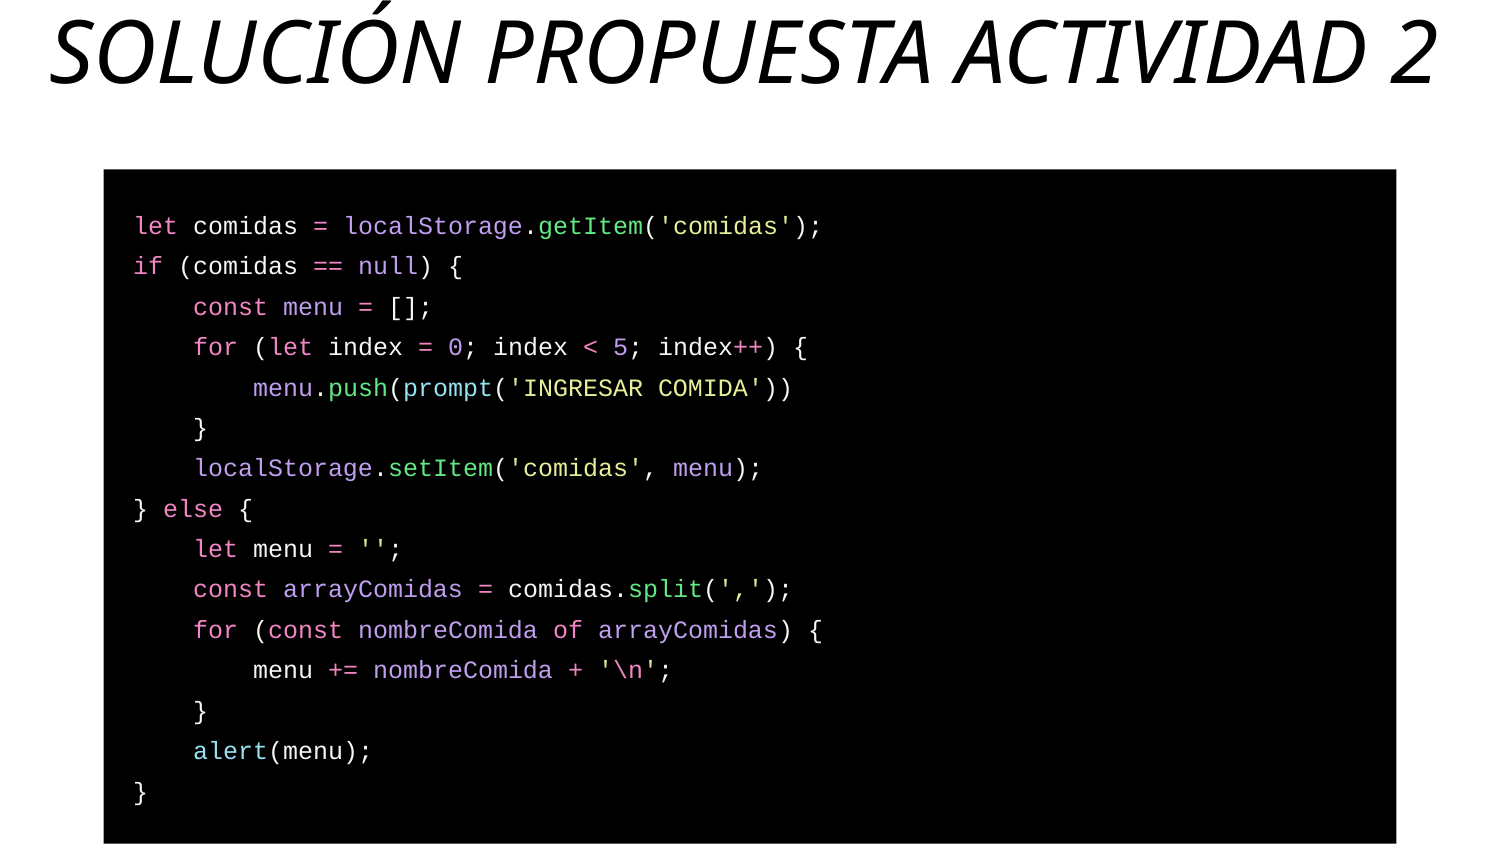

SOLUCIÓN PROPUESTA ACTIVIDAD 2
let comidas = localStorage.getItem('comidas');
if (comidas == null) {
 const menu = [];
 for (let index = 0; index < 5; index++) {
 menu.push(prompt('INGRESAR COMIDA'))
 }
 localStorage.setItem('comidas', menu);
} else {
 let menu = '';
 const arrayComidas = comidas.split(',');
 for (const nombreComida of arrayComidas) {
 menu += nombreComida + '\n';
 }
 alert(menu);
}